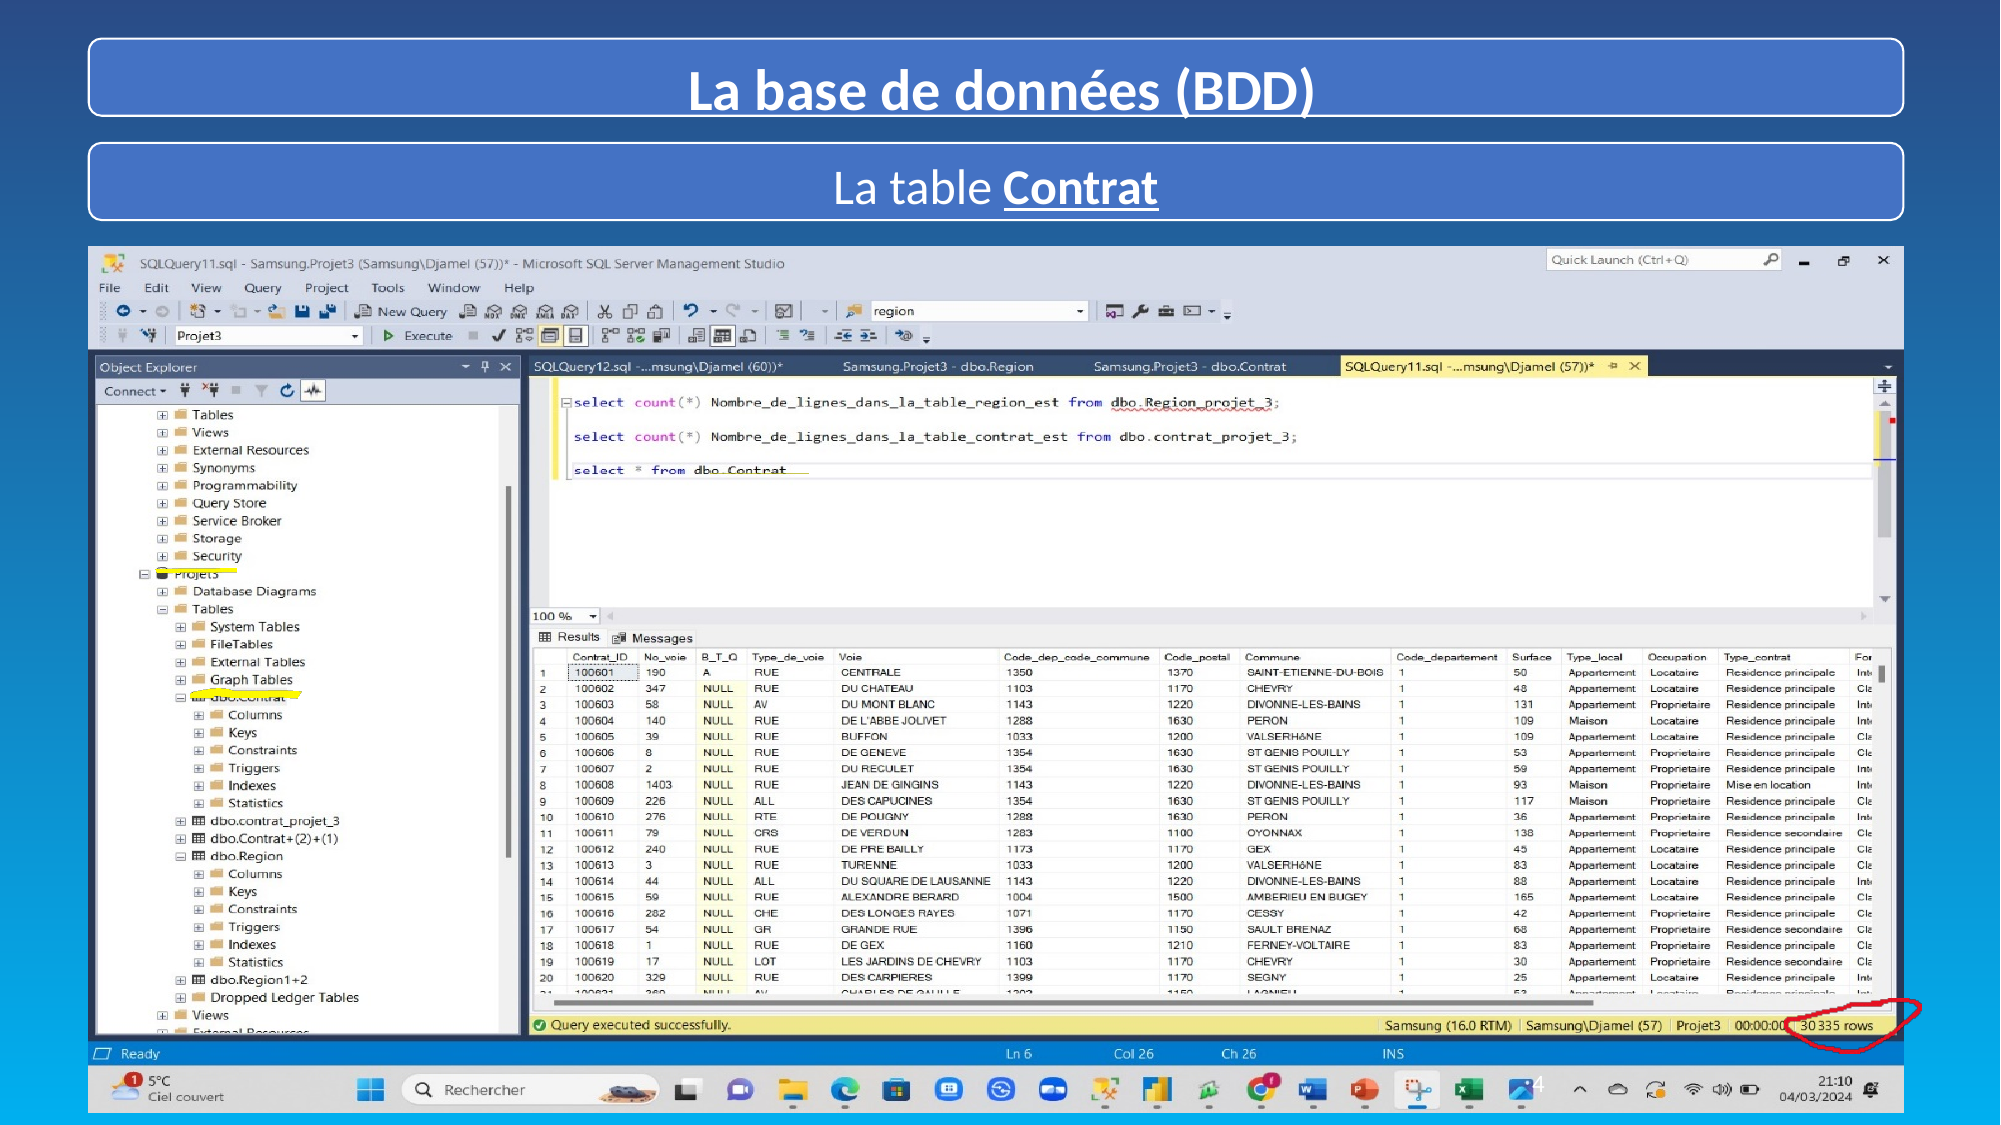

La base de données (BDD)
La table Contrat